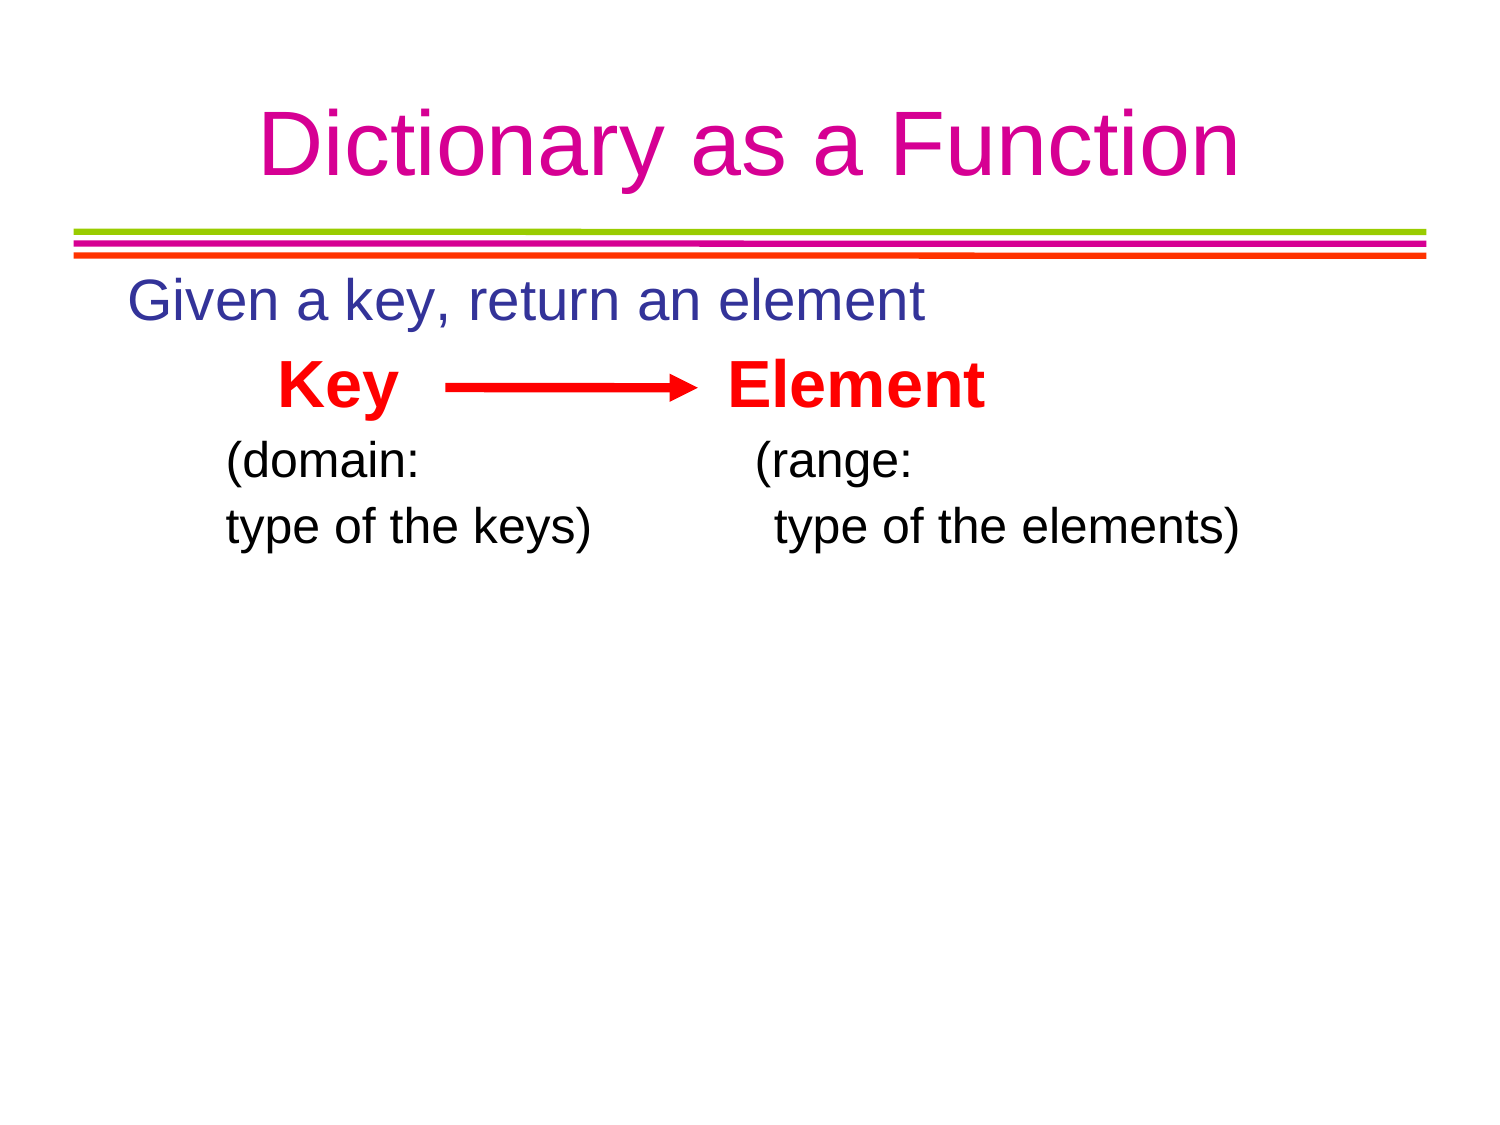

Dictionary as a Function
Given a key, return an element
		Key			Element
 (domain: (range:
 type of the keys) type of the elements)